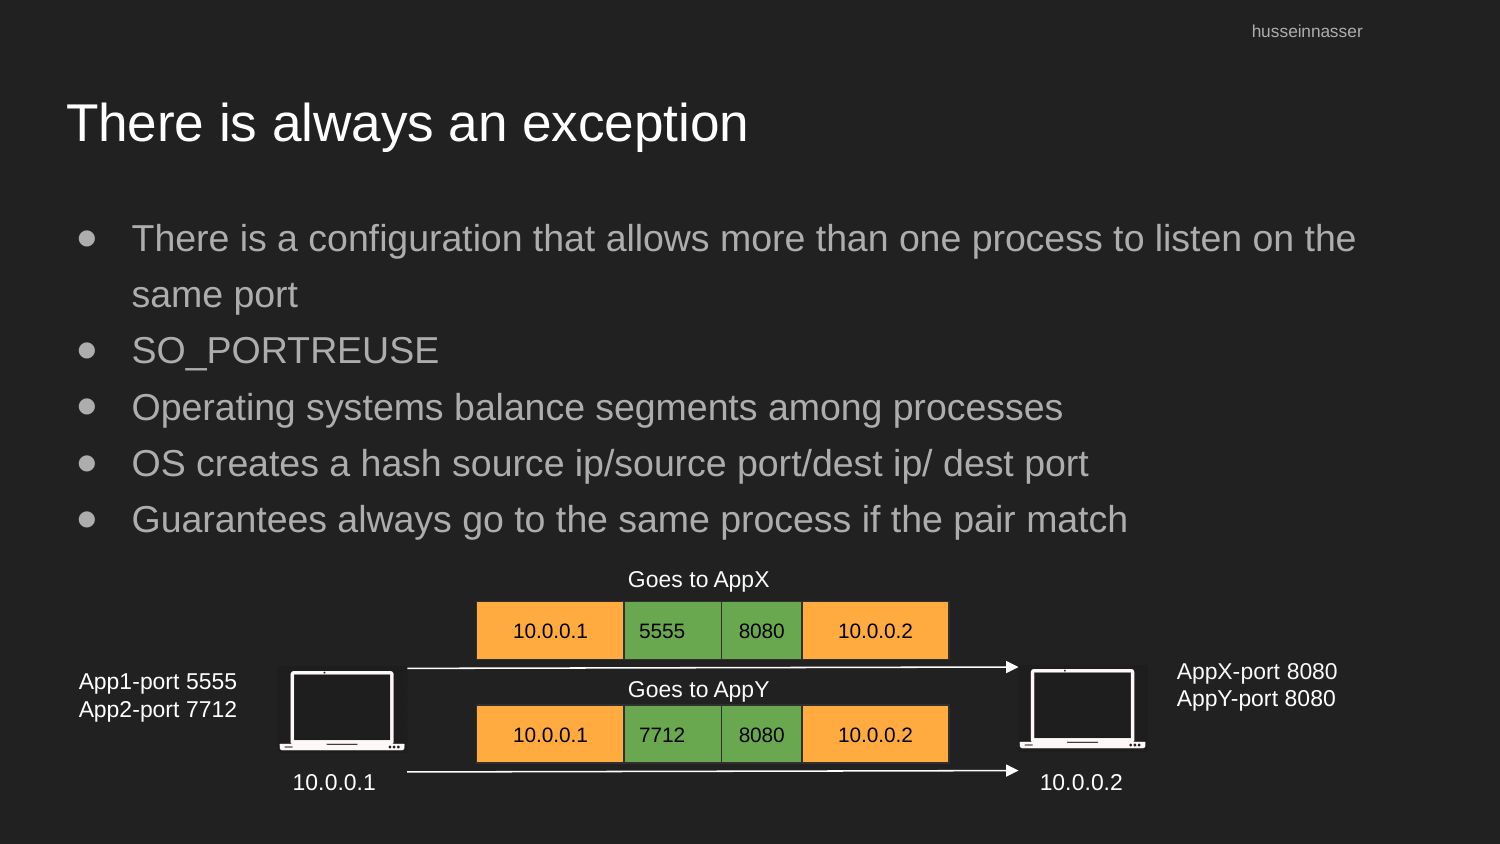

husseinnasser
# There is always an exception
There is a configuration that allows more than one process to listen on the same port
SO_PORTREUSE
Operating systems balance segments among processes
OS creates a hash source ip/source port/dest ip/ dest port
Guarantees always go to the same process if the pair match
Goes to AppX
10.0.0.1
5555
8080
10.0.0.2
AppX-port 8080
AppY-port 8080
App1-port 5555
App2-port 7712
Goes to AppY
10.0.0.1
7712
8080
10.0.0.2
10.0.0.1
10.0.0.2